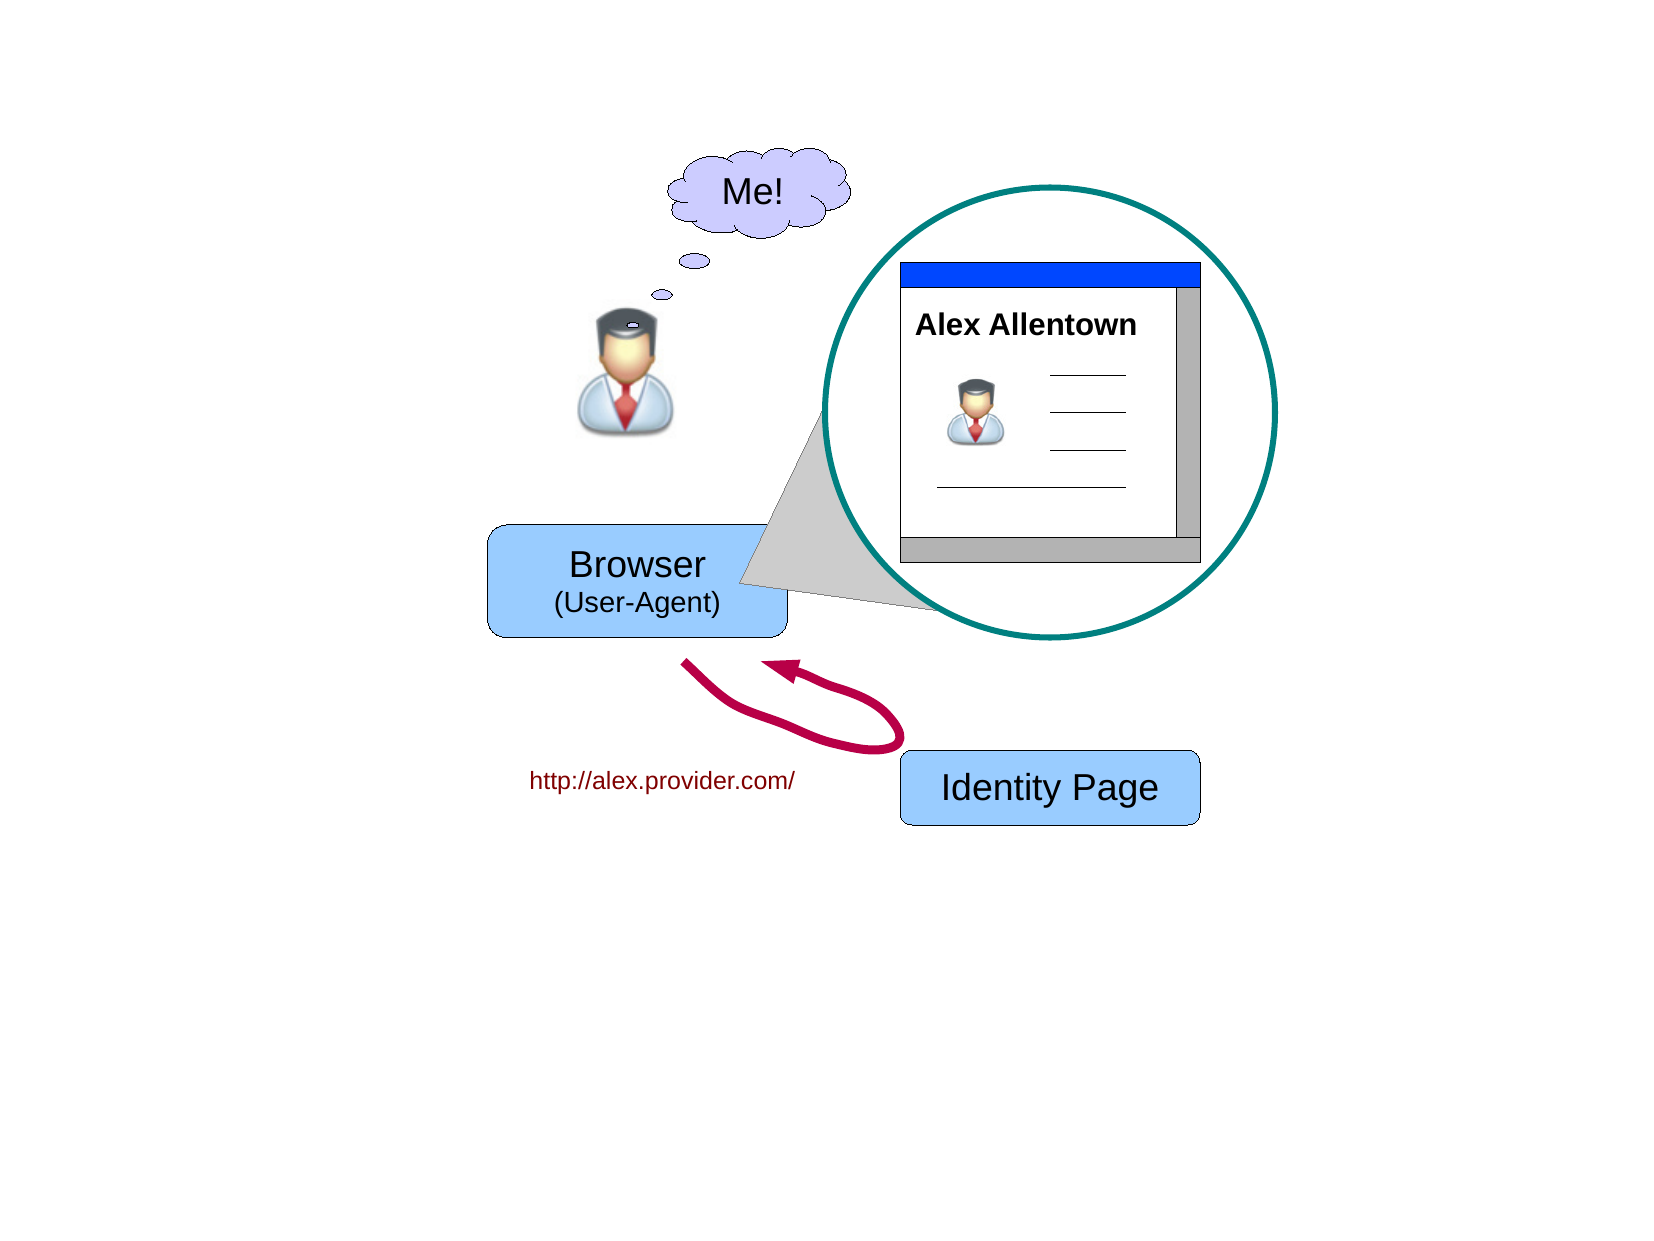

Me!
Alex Allentown
Browser
(User-Agent)
Identity Page
http://alex.provider.com/